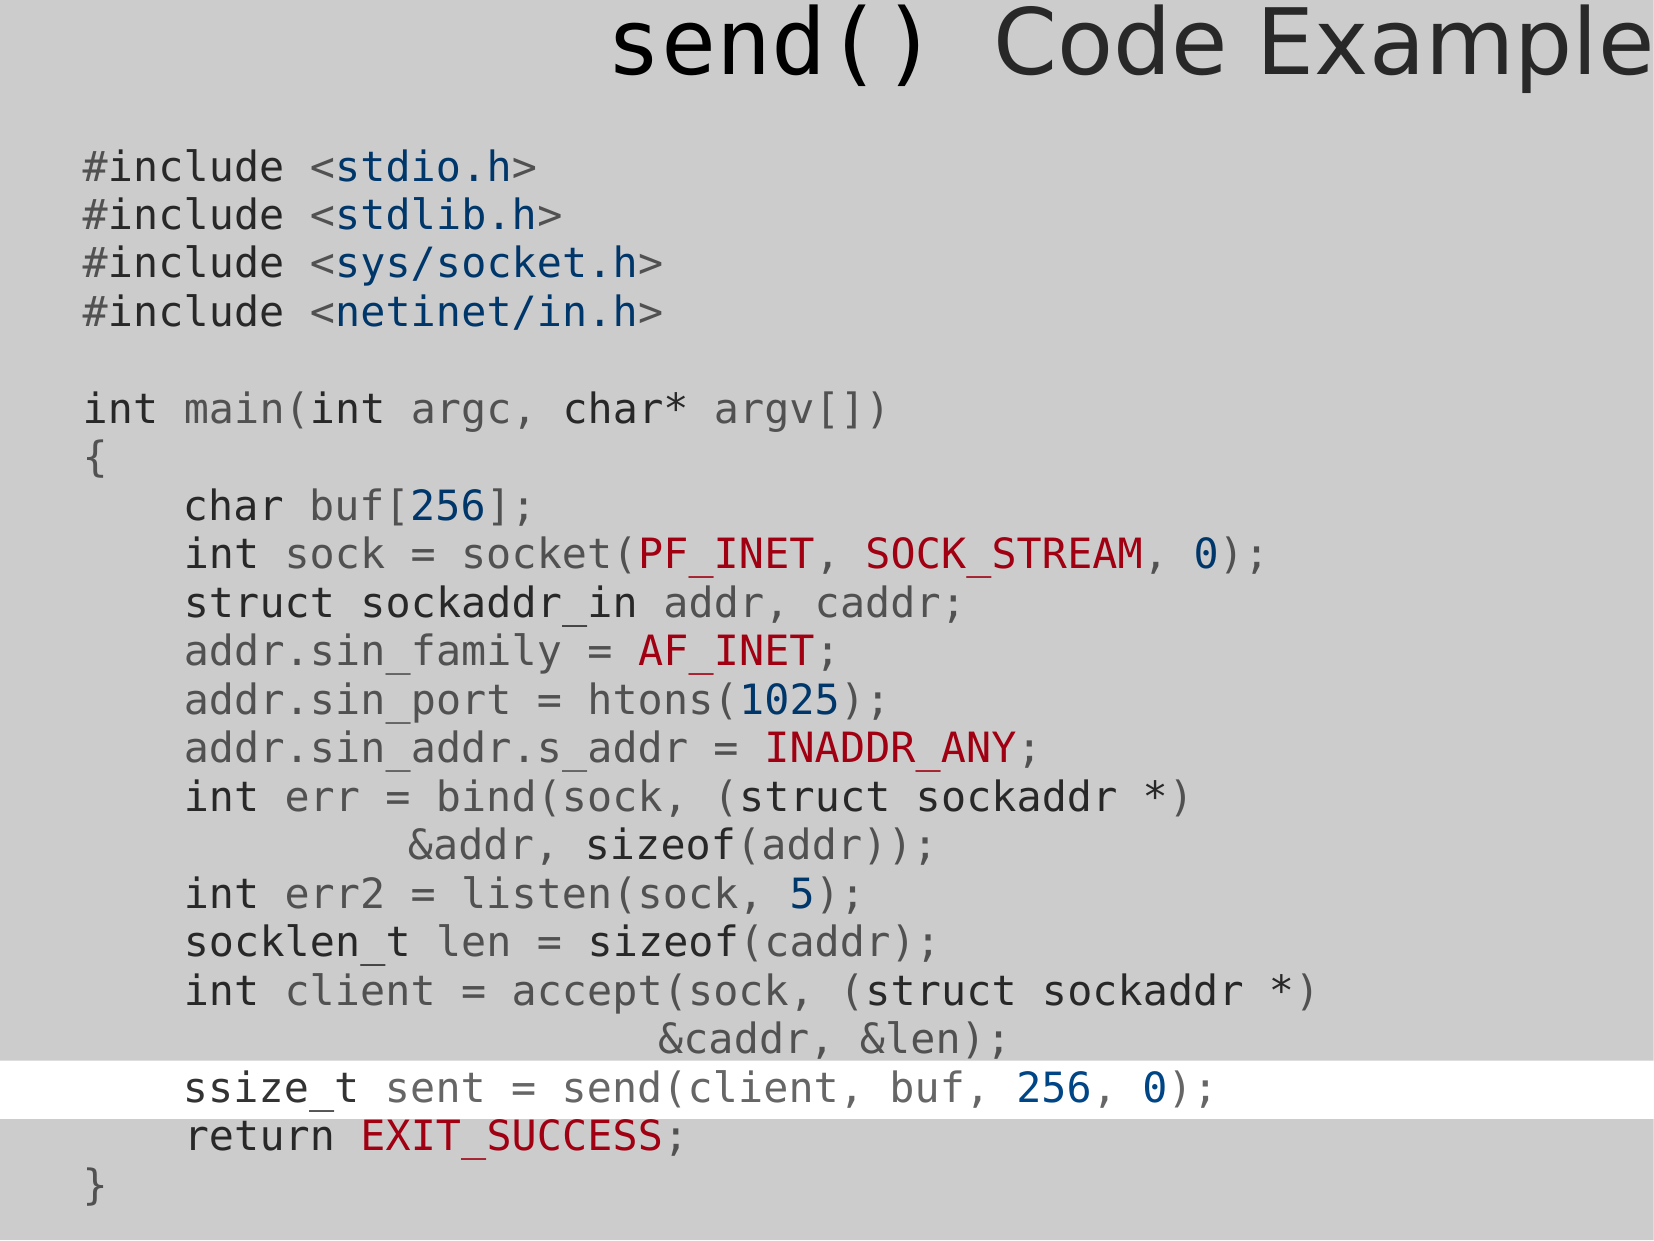

# send() Code Example
#include <stdio.h>
#include <stdlib.h>
#include <sys/socket.h>
#include <netinet/in.h>
int main(int argc, char* argv[])
{
	 char buf[256];
 int sock = socket(PF_INET, SOCK_STREAM, 0);
 struct sockaddr_in addr, caddr;
 addr.sin_family = AF_INET;
 addr.sin_port = htons(1025);
 addr.sin_addr.s_addr = INADDR_ANY;
 int err = bind(sock, (struct sockaddr *) 							 &addr, sizeof(addr));
 int err2 = listen(sock, 5);
 socklen_t len = sizeof(caddr);
 int client = accept(sock, (struct sockaddr *) 								 		 &caddr, &len);
	 ssize_t sent = send(client, buf, 256, 0);
 return EXIT_SUCCESS;
}